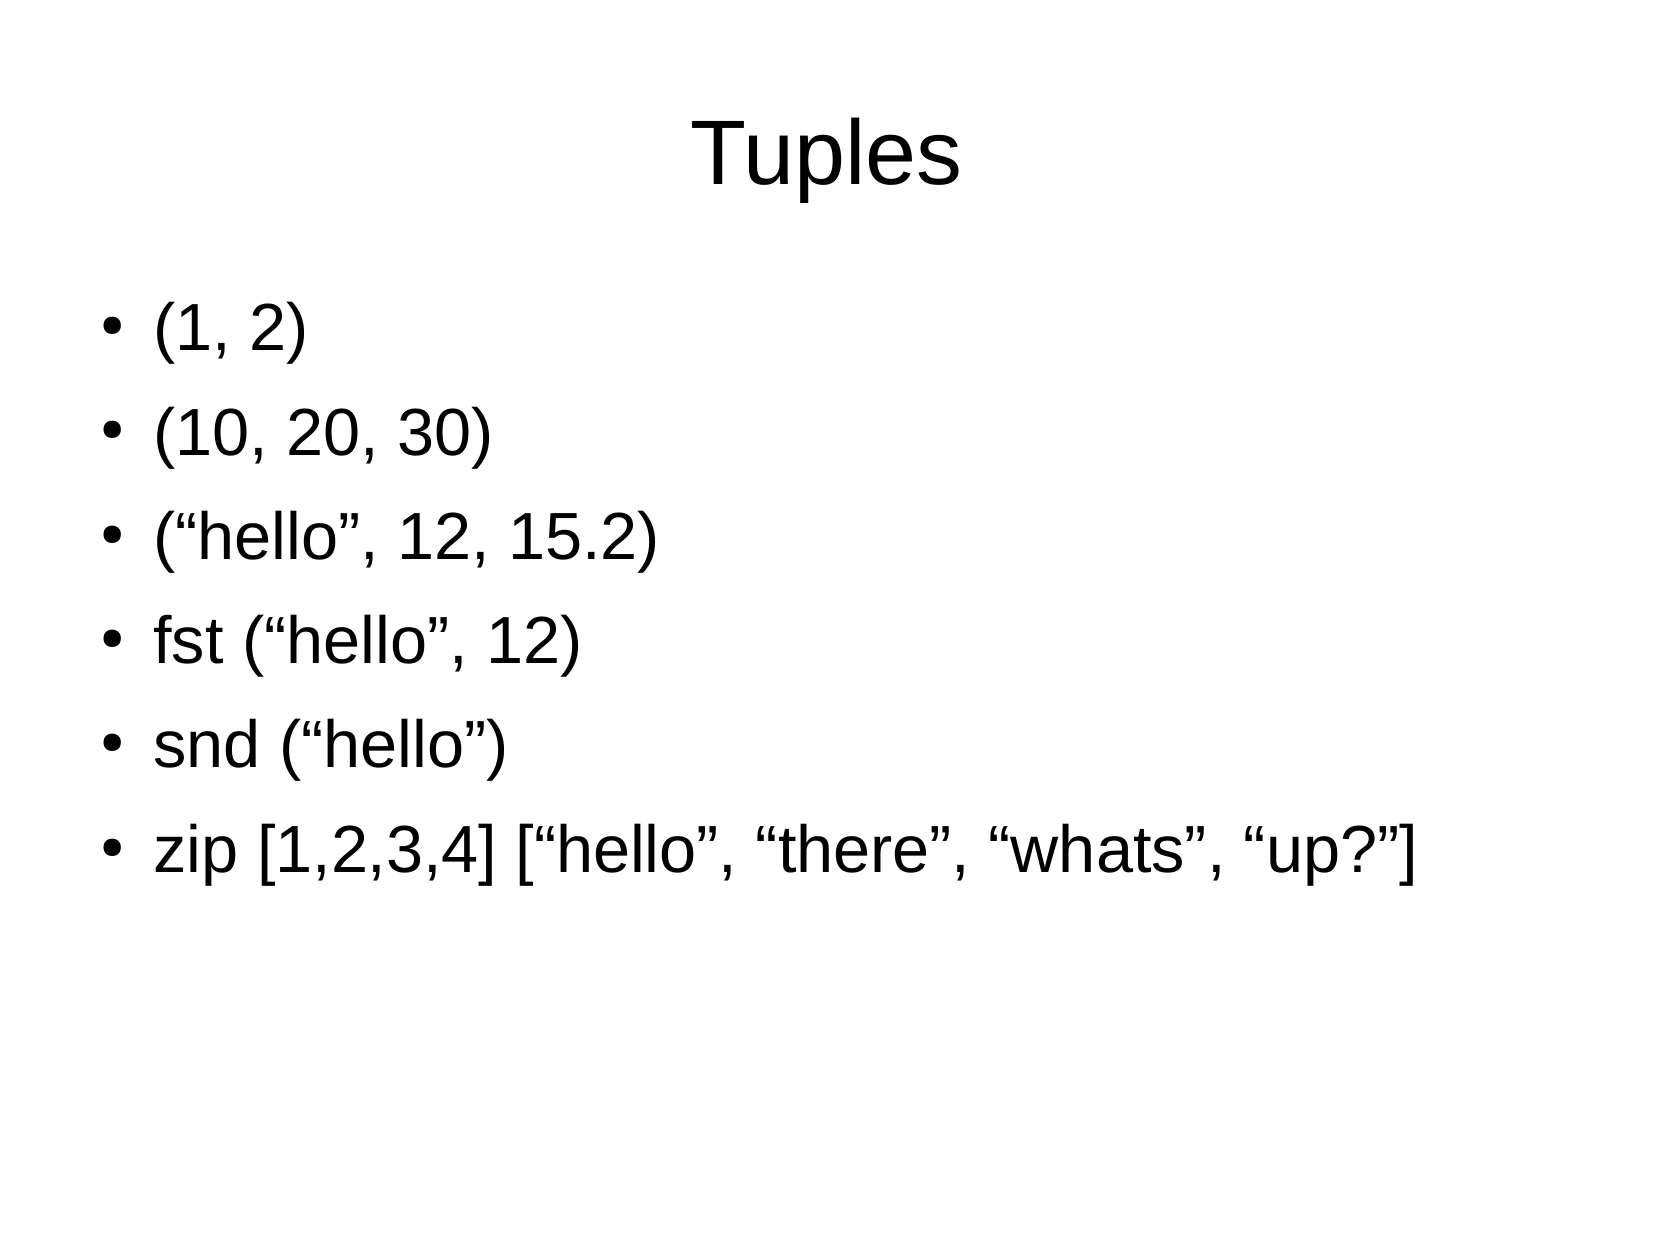

# Tuples
(1, 2)
(10, 20, 30)
(“hello”, 12, 15.2)
fst (“hello”, 12)
snd (“hello”)
zip [1,2,3,4] [“hello”, “there”, “whats”, “up?”]